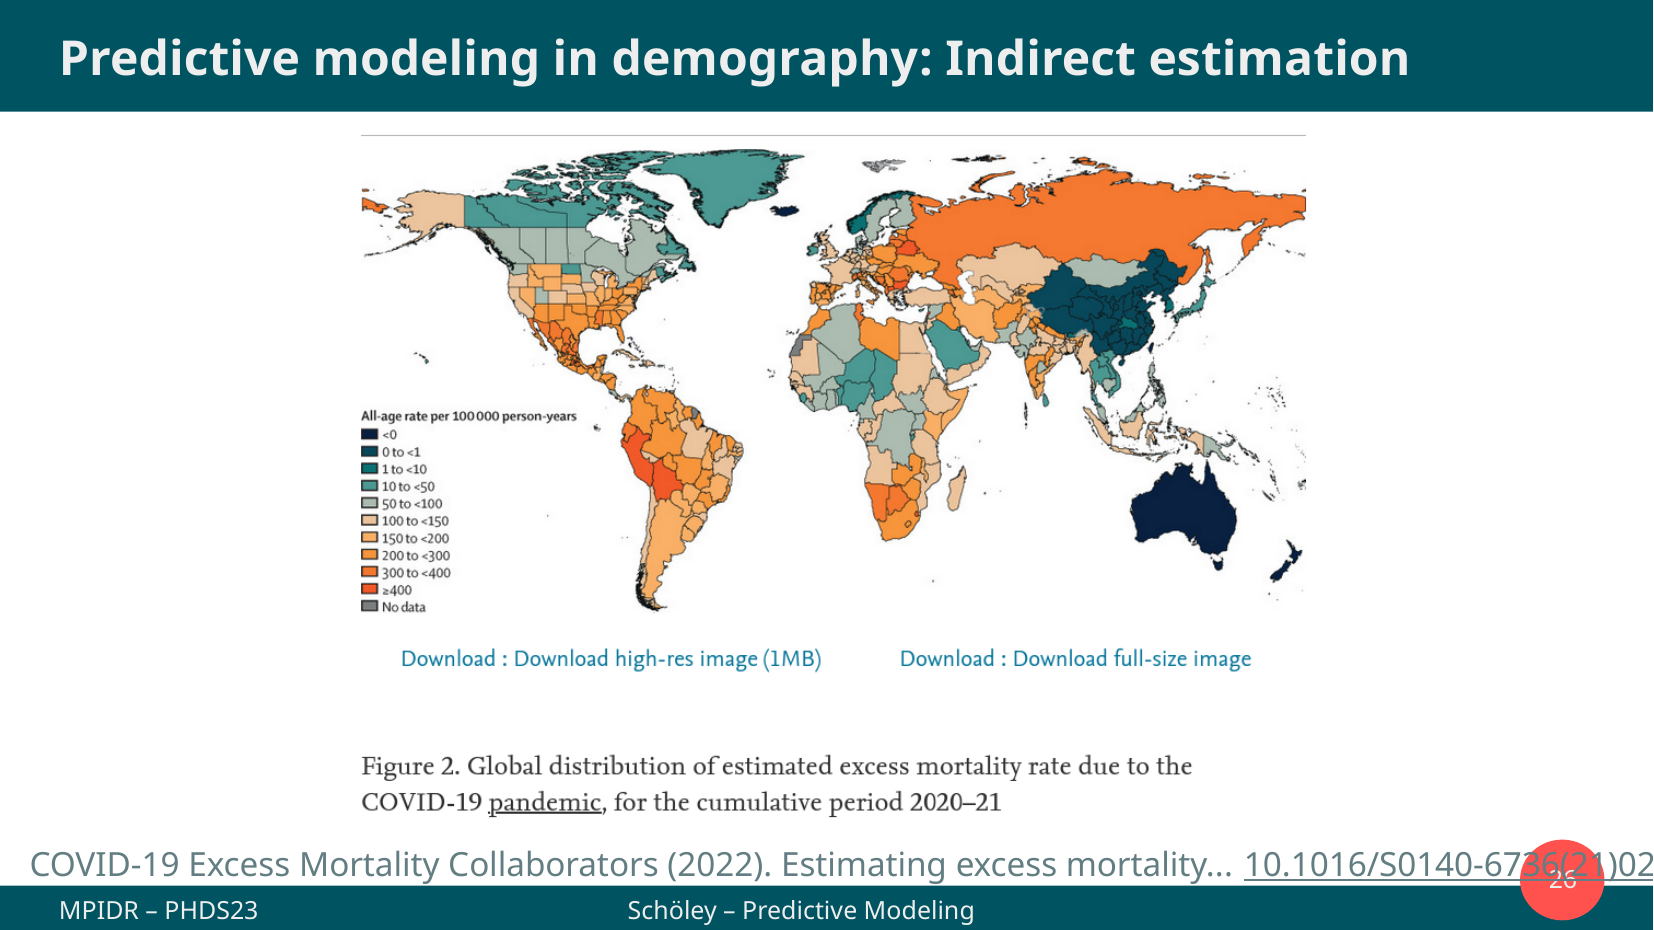

# Predictive modeling in demography: Indirect estimation
COVID-19 Excess Mortality Collaborators (2022). Estimating excess mortality... 10.1016/S0140-6736(21)02796-3
26
MPIDR – PHDS23
Schöley – Predictive Modeling